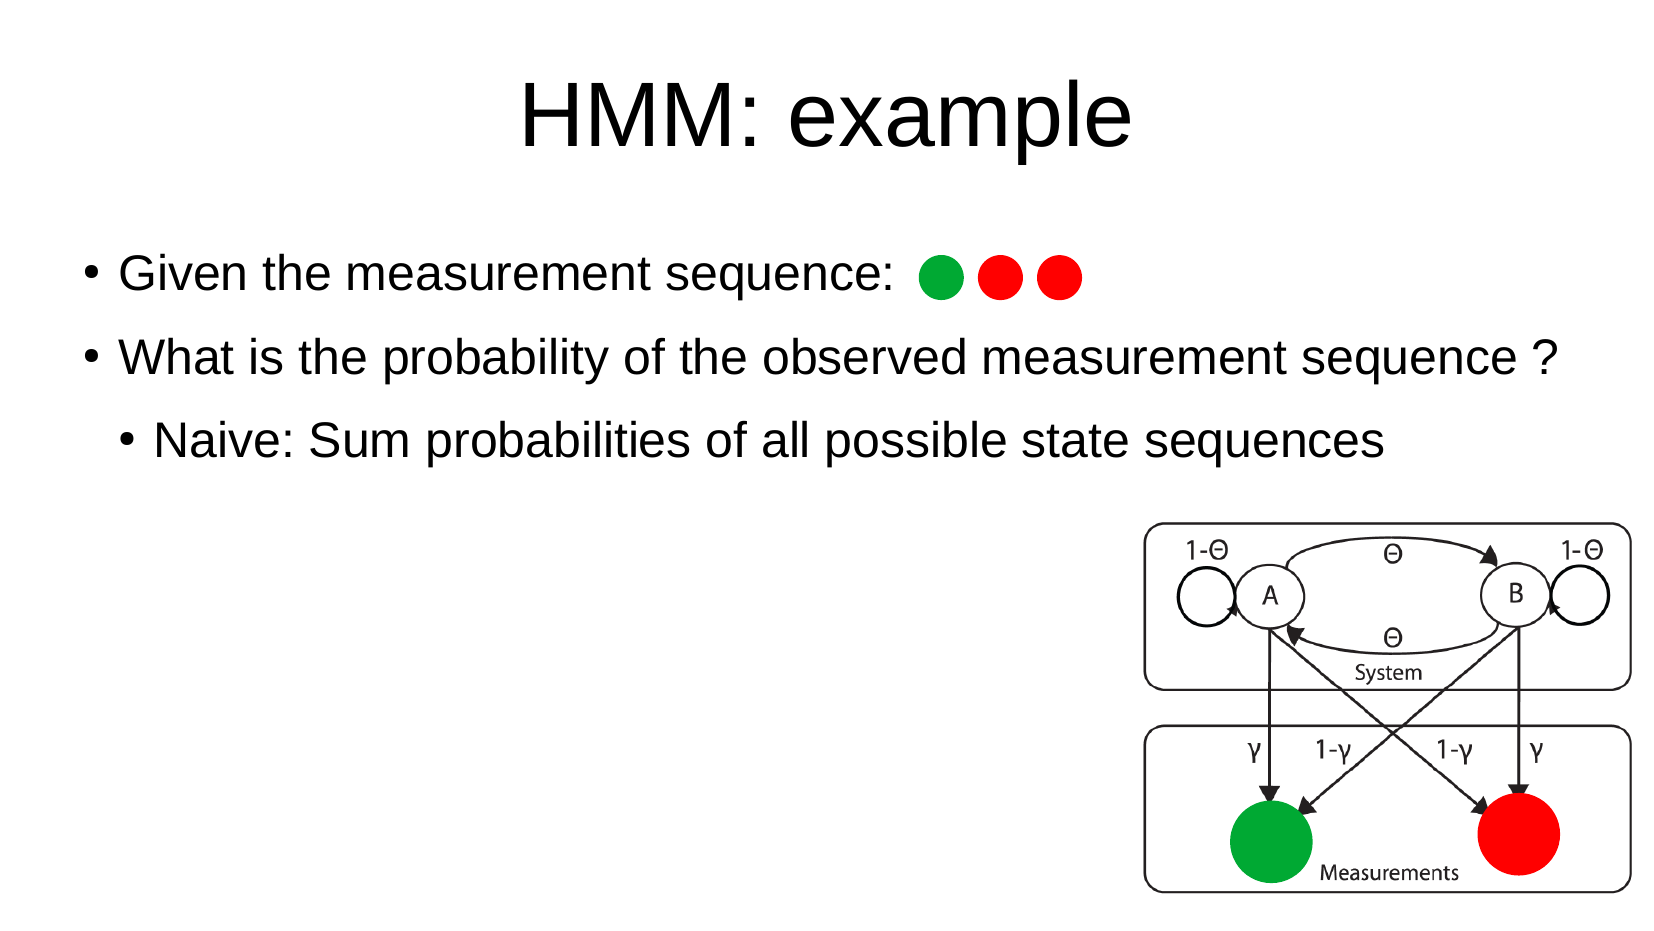

# HMM: example
Given the measurement sequence:
What is the probability of the observed measurement sequence ?
Naive: Sum probabilities of all possible state sequences